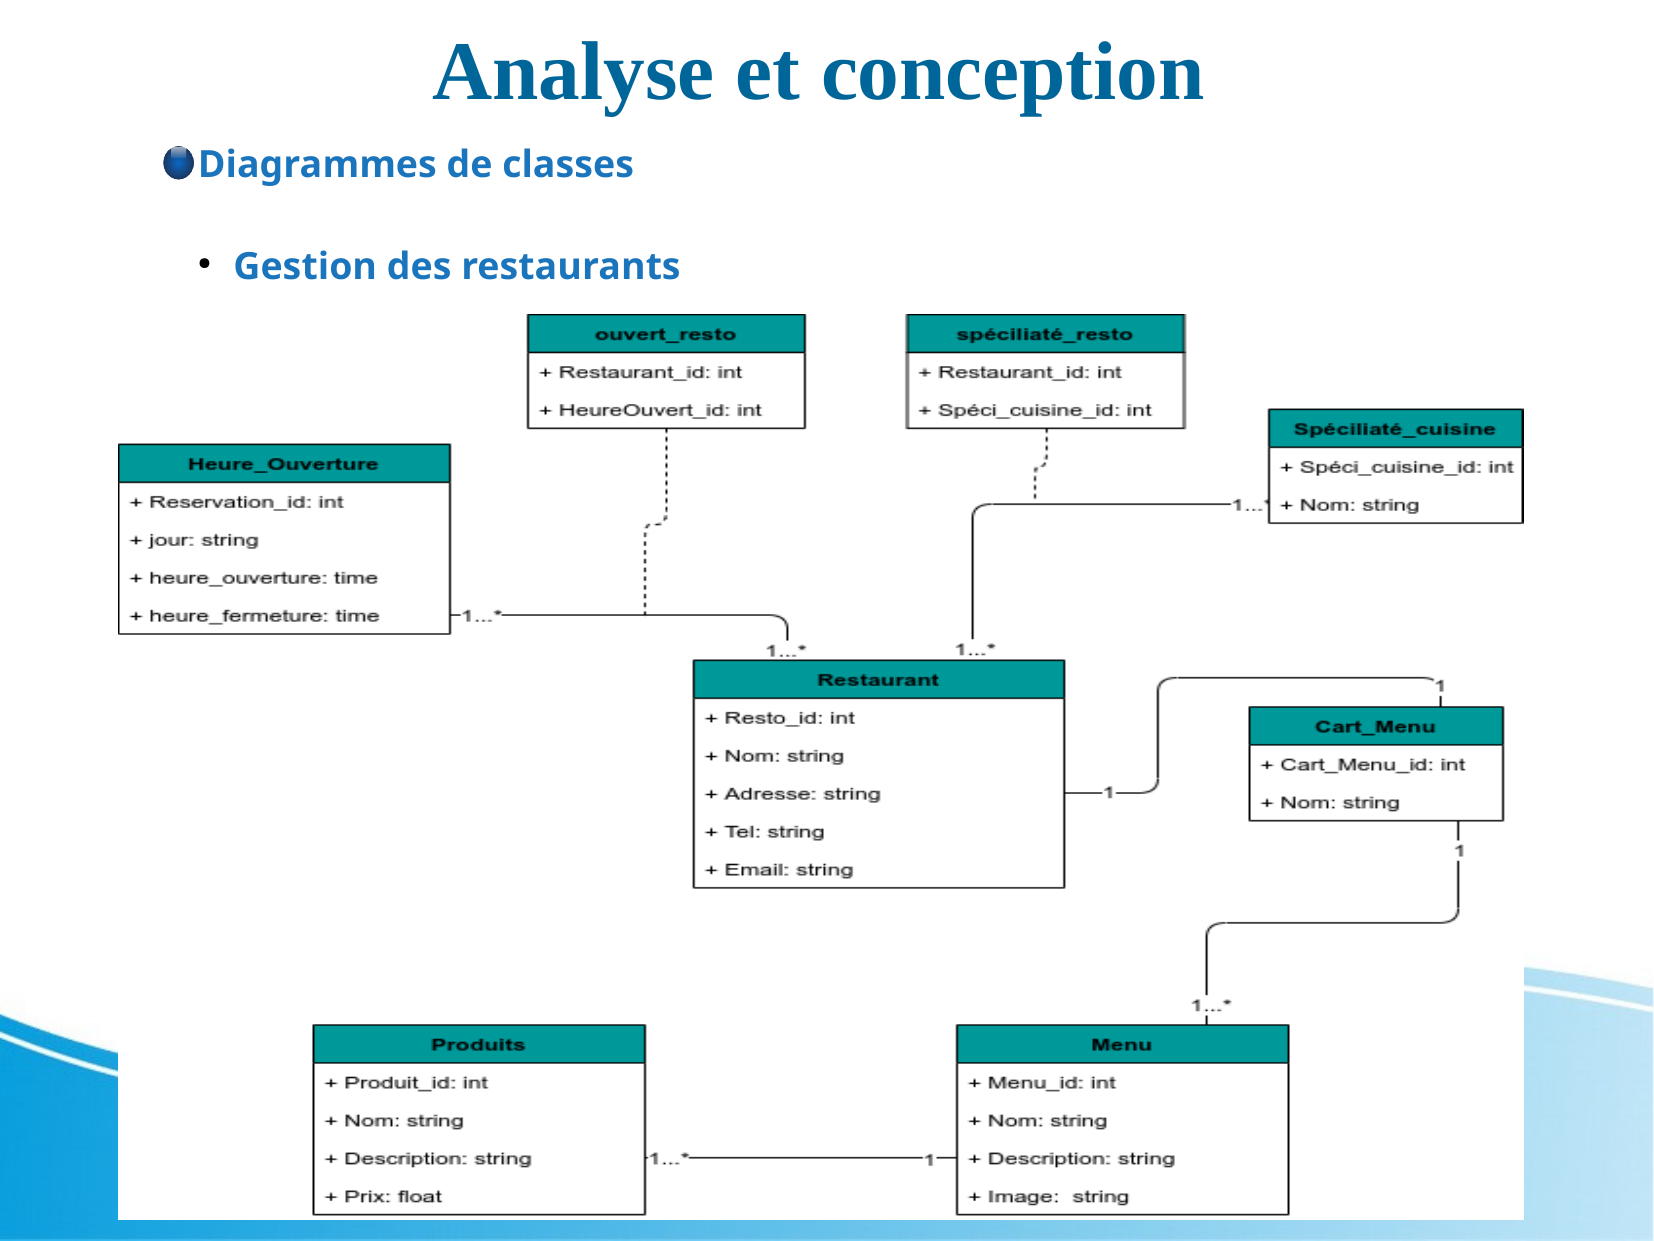

# Analyse et conception
Diagrammes de classes
Gestion des restaurants